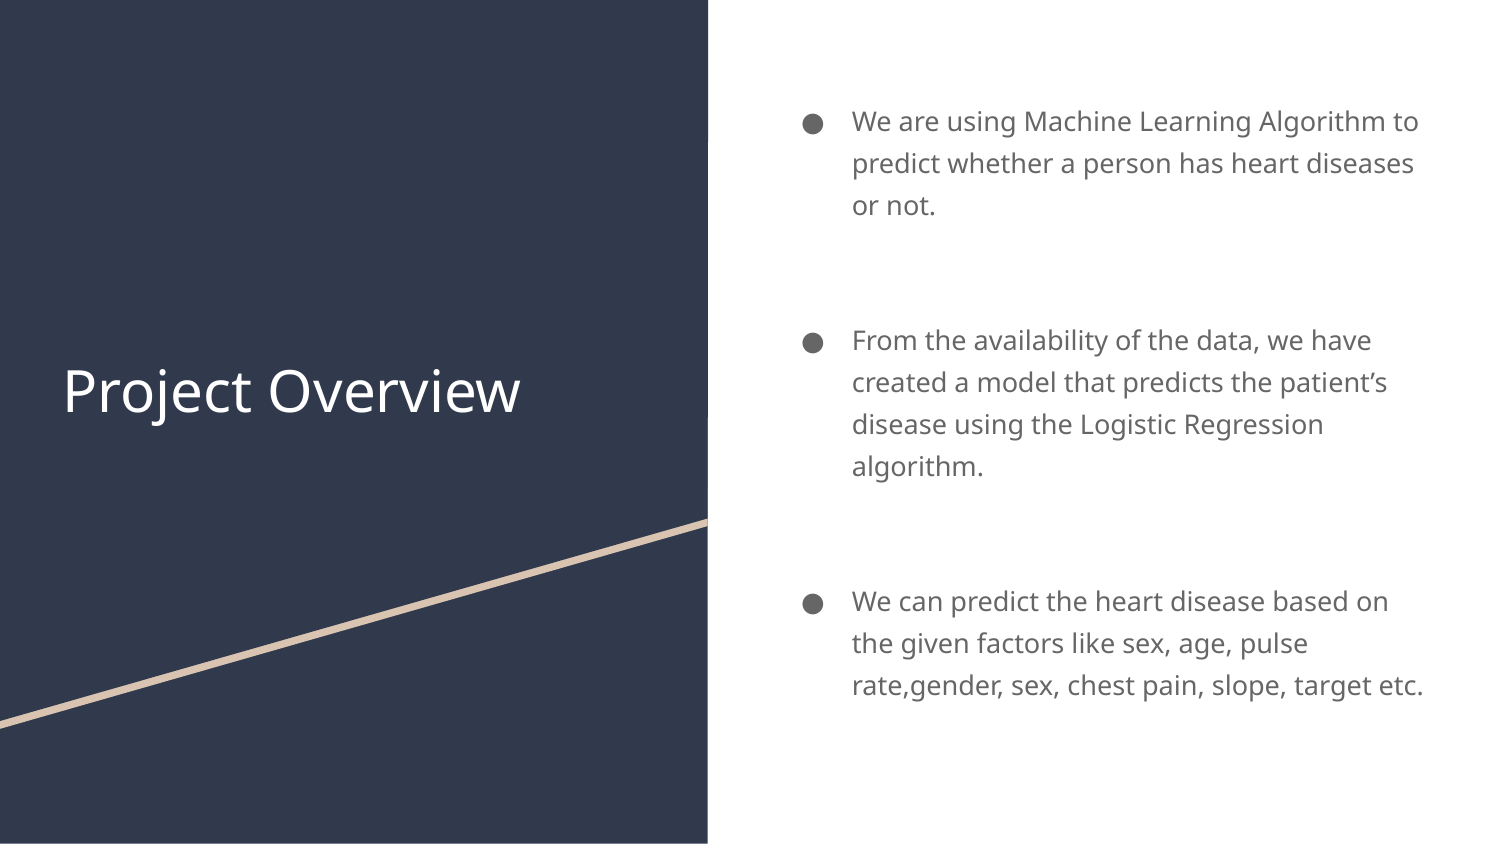

We are using Machine Learning Algorithm to predict whether a person has heart diseases or not.
From the availability of the data, we have created a model that predicts the patient’s disease using the Logistic Regression algorithm.
We can predict the heart disease based on the given factors like sex, age, pulse rate,gender, sex, chest pain, slope, target etc.
# Project Overview